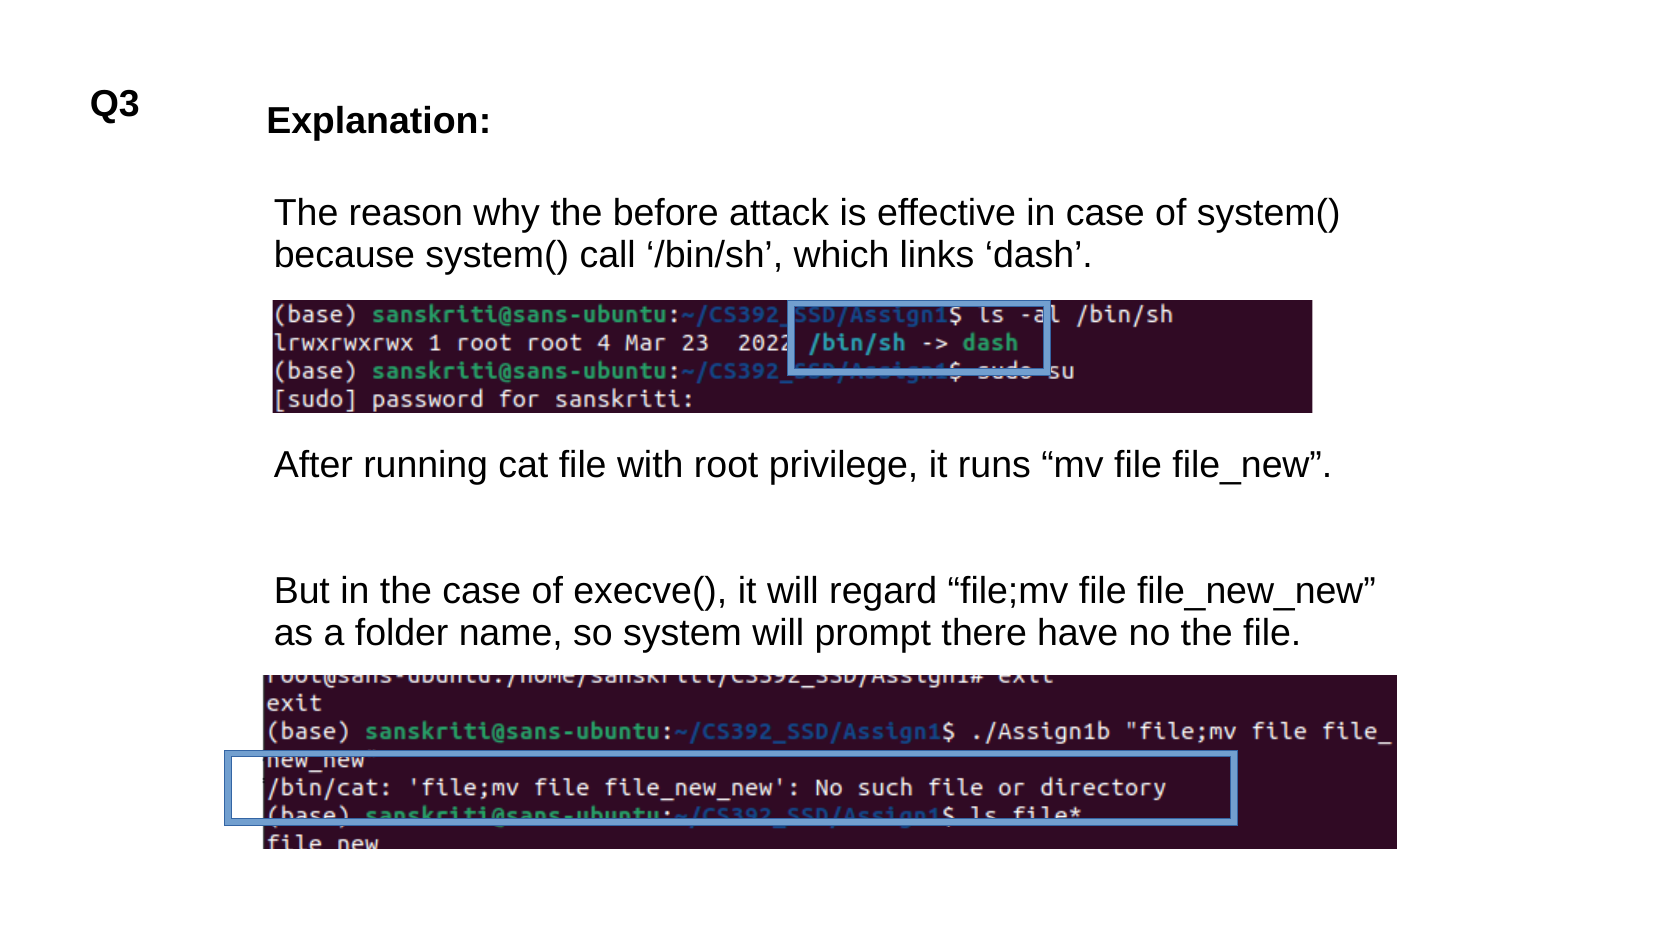

Q3
Explanation:
The reason why the before attack is effective in case of system() because system() call ‘/bin/sh’, which links ‘dash’.
After running cat file with root privilege, it runs “mv file file_new”.
But in the case of execve(), it will regard “file;mv file file_new_new” as a folder name, so system will prompt there have no the file.